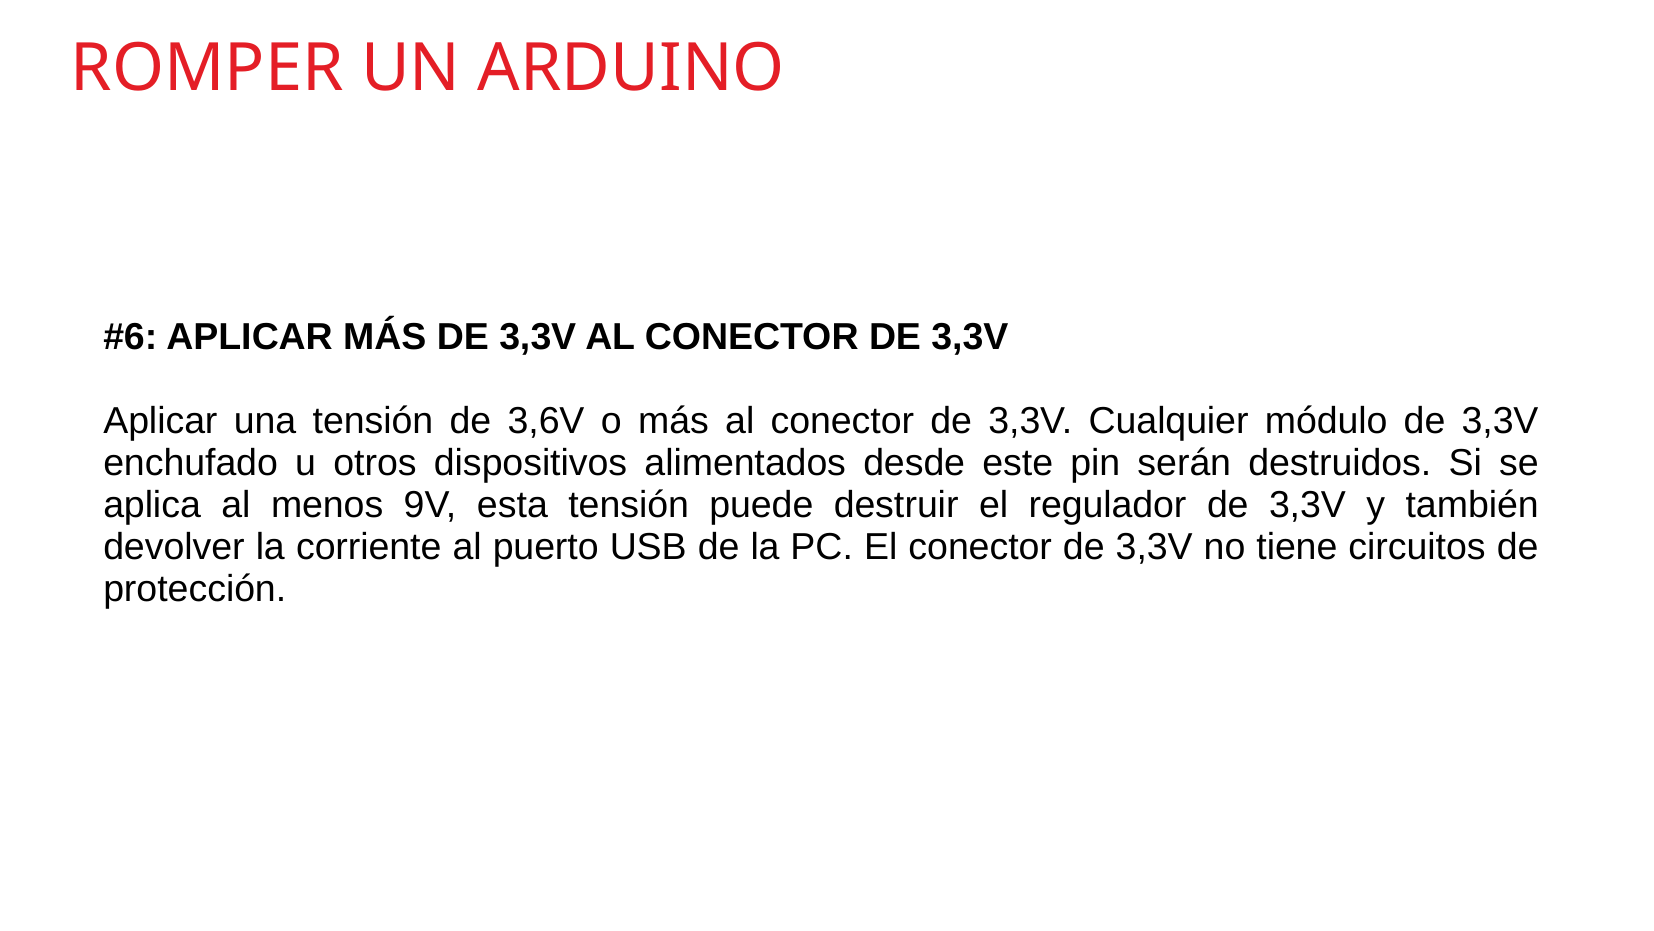

# ROMPER UN ARDUINO
#6: APLICAR MÁS DE 3,3V AL CONECTOR DE 3,3V
Aplicar una tensión de 3,6V o más al conector de 3,3V. Cualquier módulo de 3,3V enchufado u otros dispositivos alimentados desde este pin serán destruidos. Si se aplica al menos 9V, esta tensión puede destruir el regulador de 3,3V y también devolver la corriente al puerto USB de la PC. El conector de 3,3V no tiene circuitos de protección.